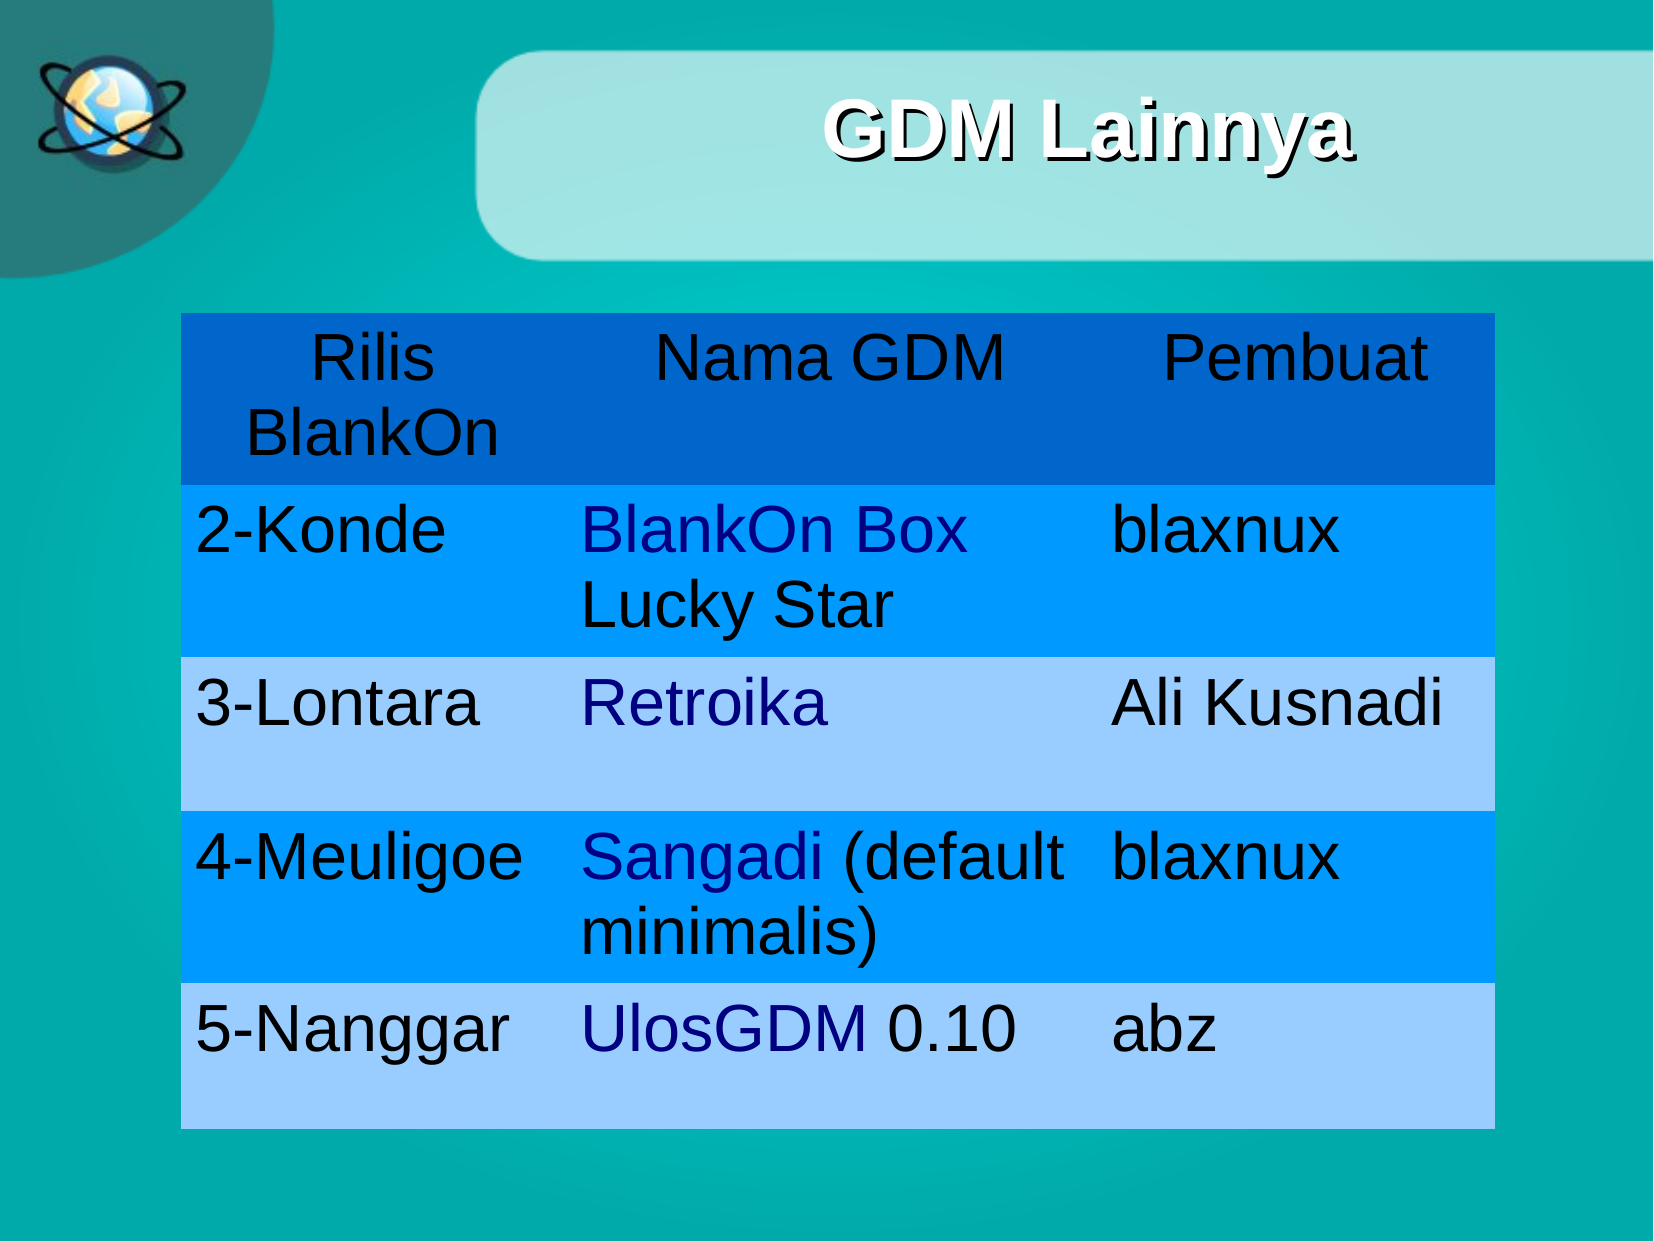

GDM Lainnya
| Rilis BlankOn | Nama GDM | Pembuat |
| --- | --- | --- |
| 2-Konde | BlankOn Box Lucky Star | blaxnux |
| 3-Lontara | Retroika | Ali Kusnadi |
| 4-Meuligoe | Sangadi (default minimalis) | blaxnux |
| 5-Nanggar | UlosGDM 0.10 | abz |